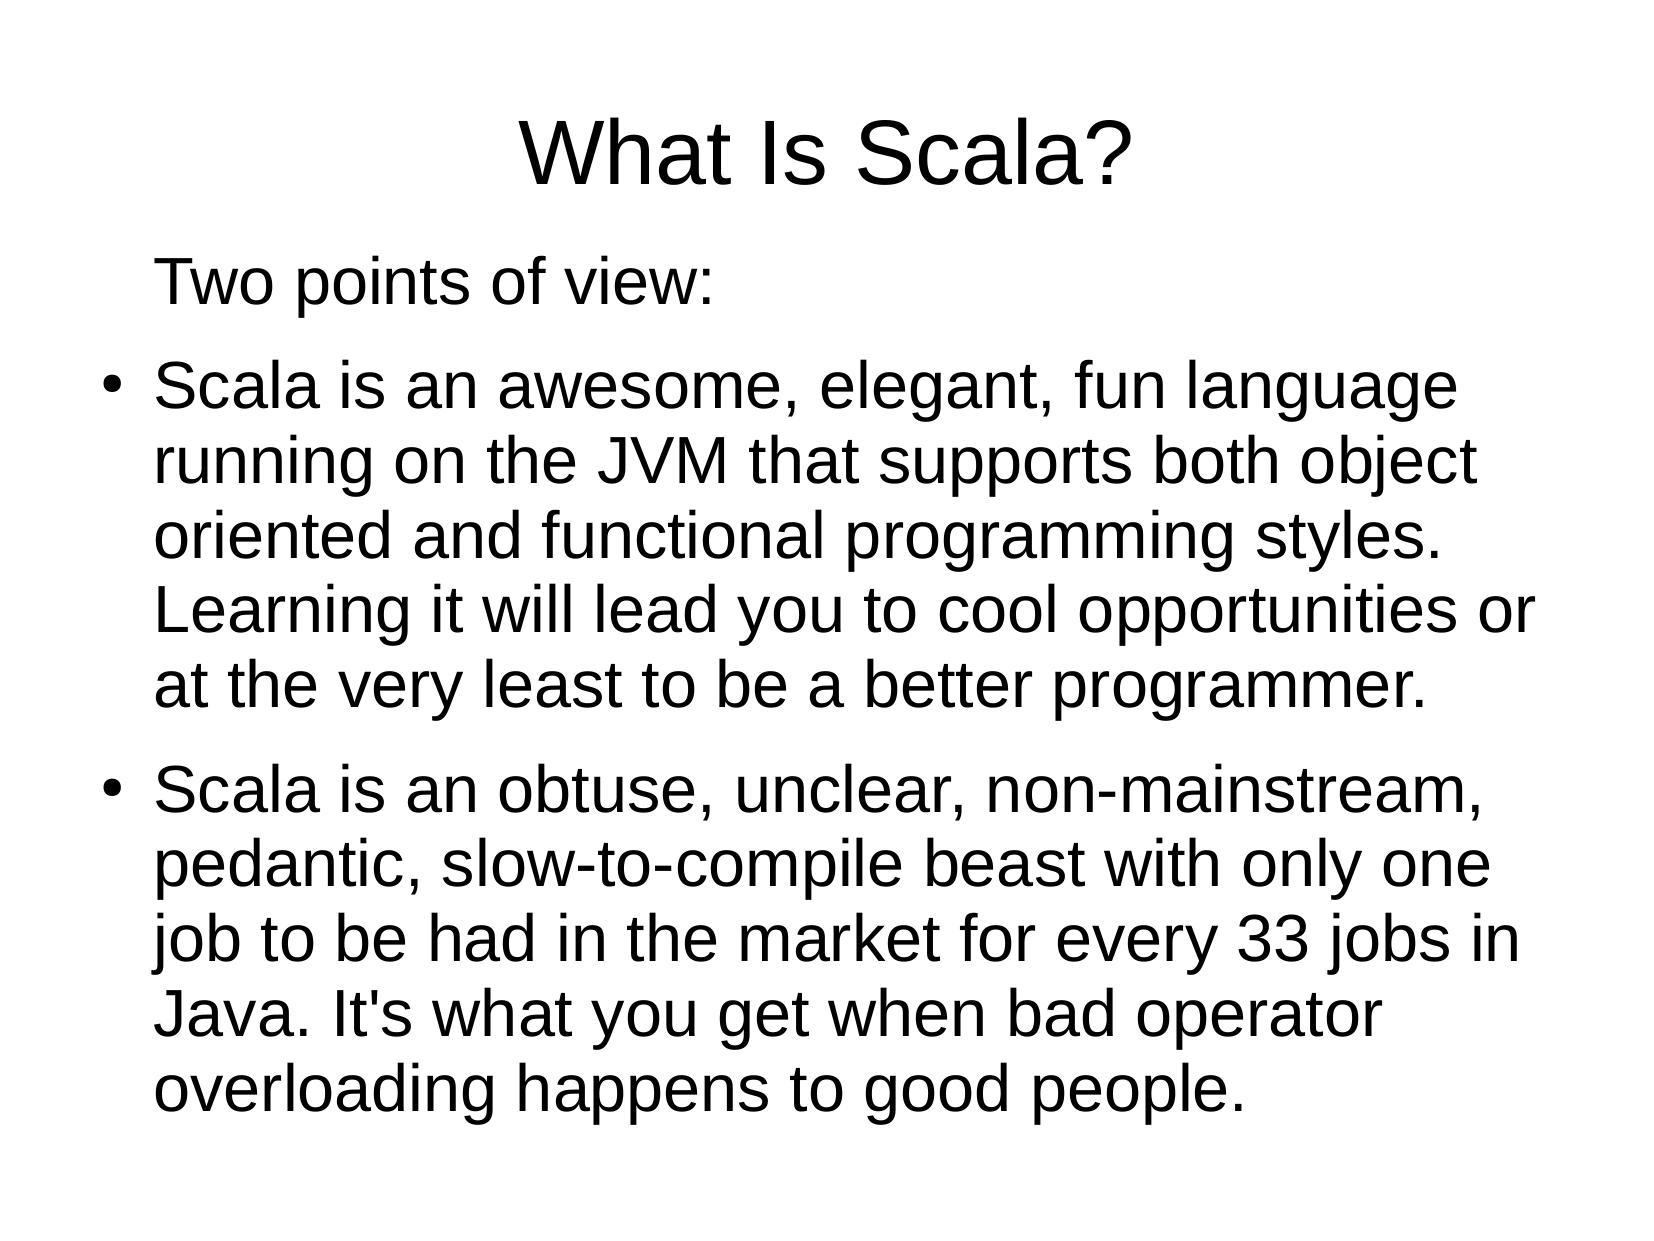

# What Is Scala?
Two points of view:
Scala is an awesome, elegant, fun language running on the JVM that supports both object oriented and functional programming styles. Learning it will lead you to cool opportunities or at the very least to be a better programmer.
Scala is an obtuse, unclear, non-mainstream, pedantic, slow-to-compile beast with only one job to be had in the market for every 33 jobs in Java. It's what you get when bad operator overloading happens to good people.